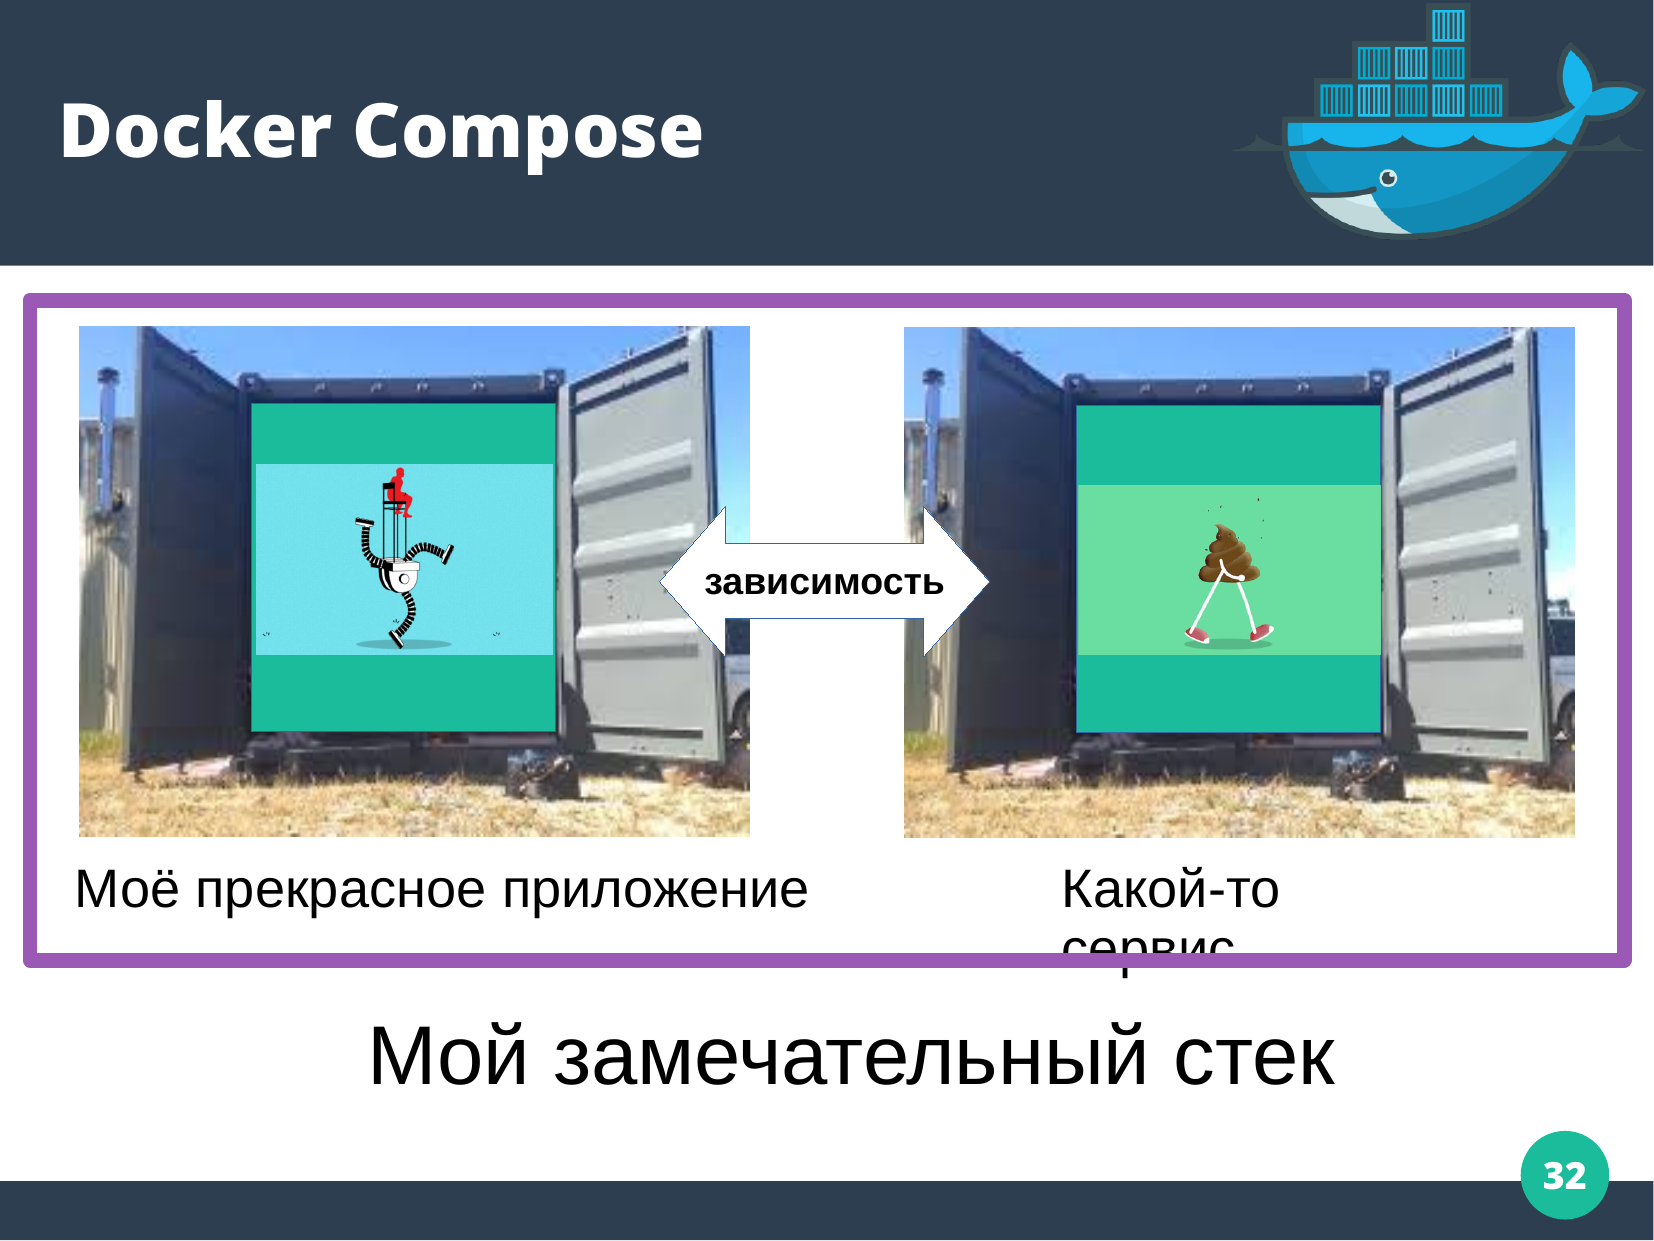

# Docker Compose
зависимость
Моё прекрасное приложение
Какой-то сервис
Мой замечательный стек
32